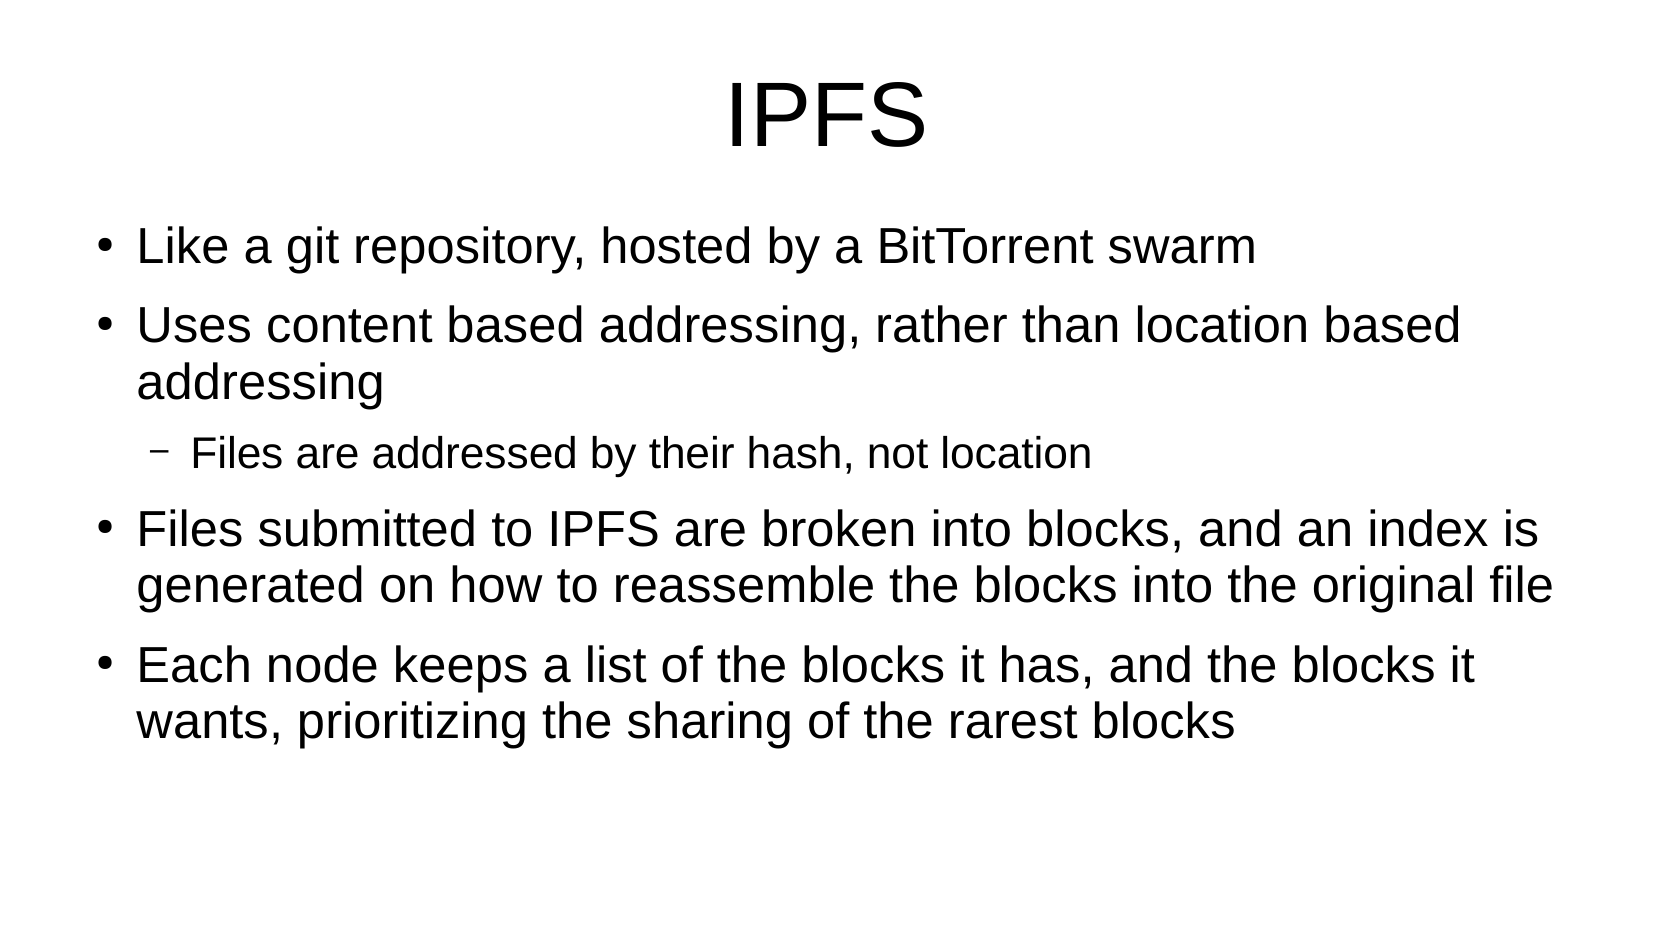

# IPFS
Like a git repository, hosted by a BitTorrent swarm
Uses content based addressing, rather than location based addressing
Files are addressed by their hash, not location
Files submitted to IPFS are broken into blocks, and an index is generated on how to reassemble the blocks into the original file
Each node keeps a list of the blocks it has, and the blocks it wants, prioritizing the sharing of the rarest blocks